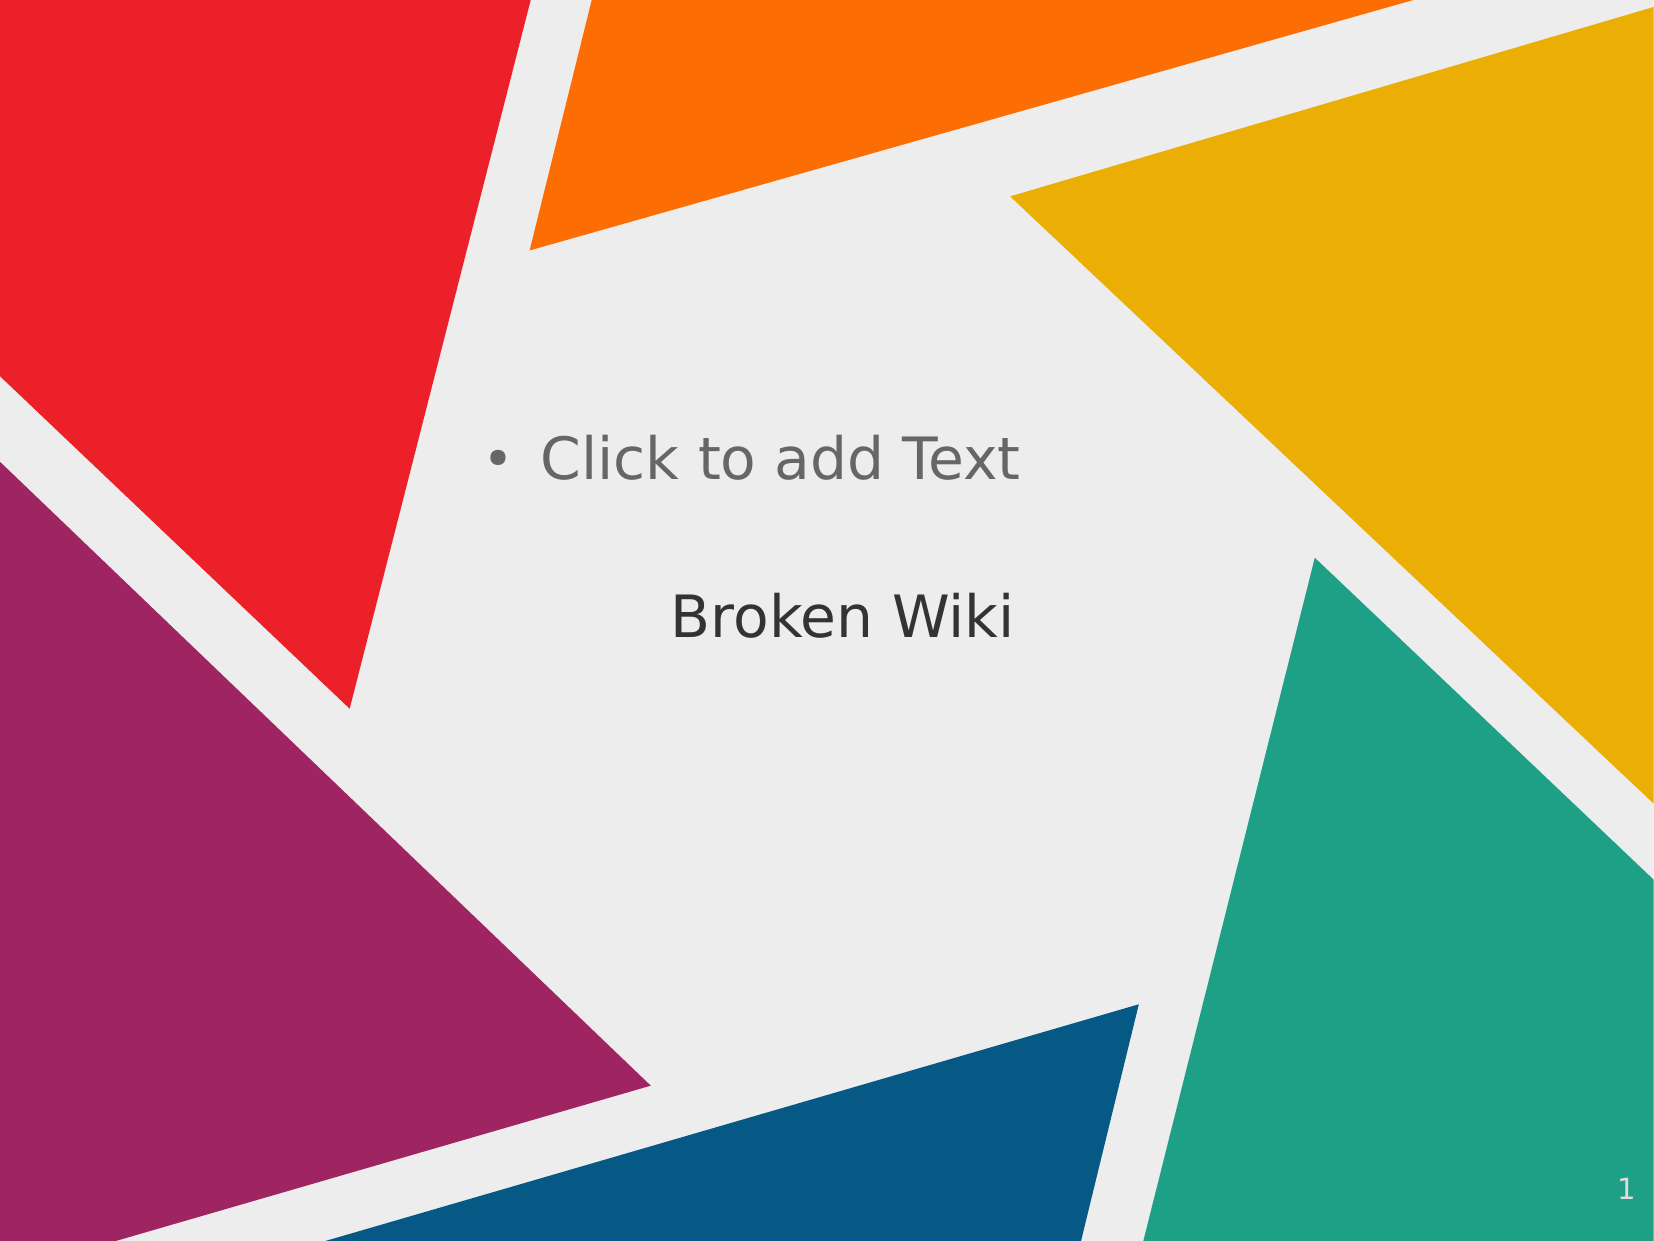

Click to add Text
# Broken Wiki
1